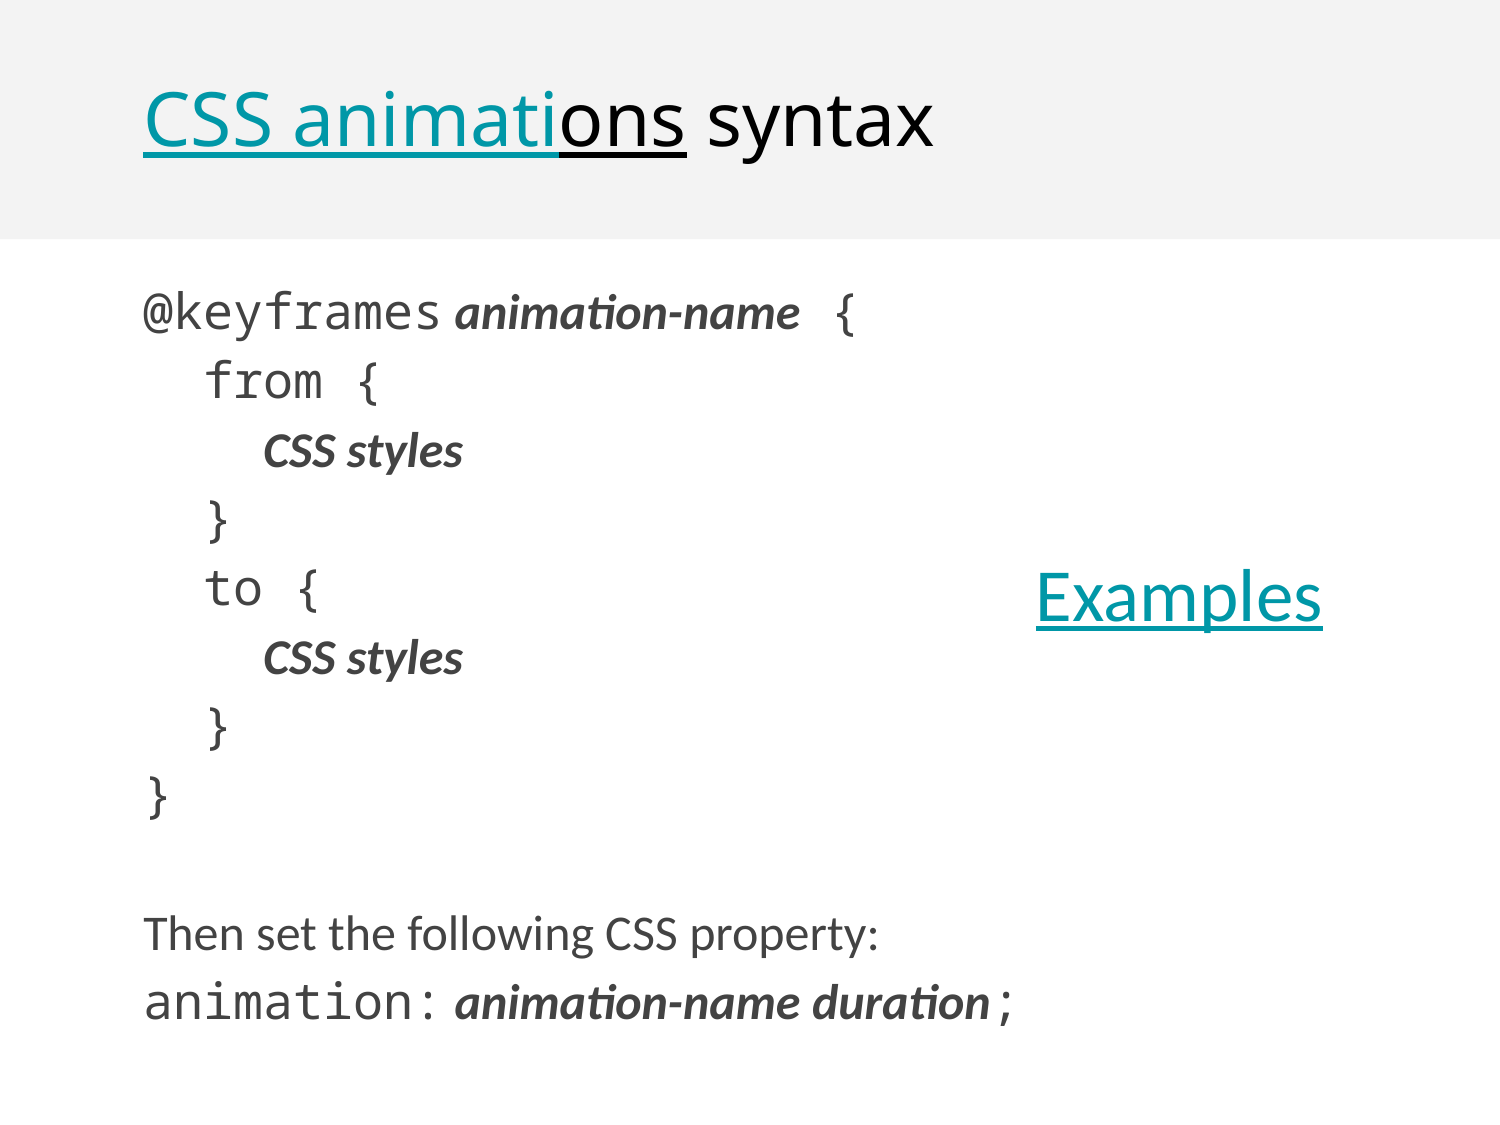

# CSS animations syntax
@keyframes animation-name {
 from {
 CSS styles
 }
 to {
 CSS styles
 }
}
Then set the following CSS property:
animation: animation-name duration;
Examples